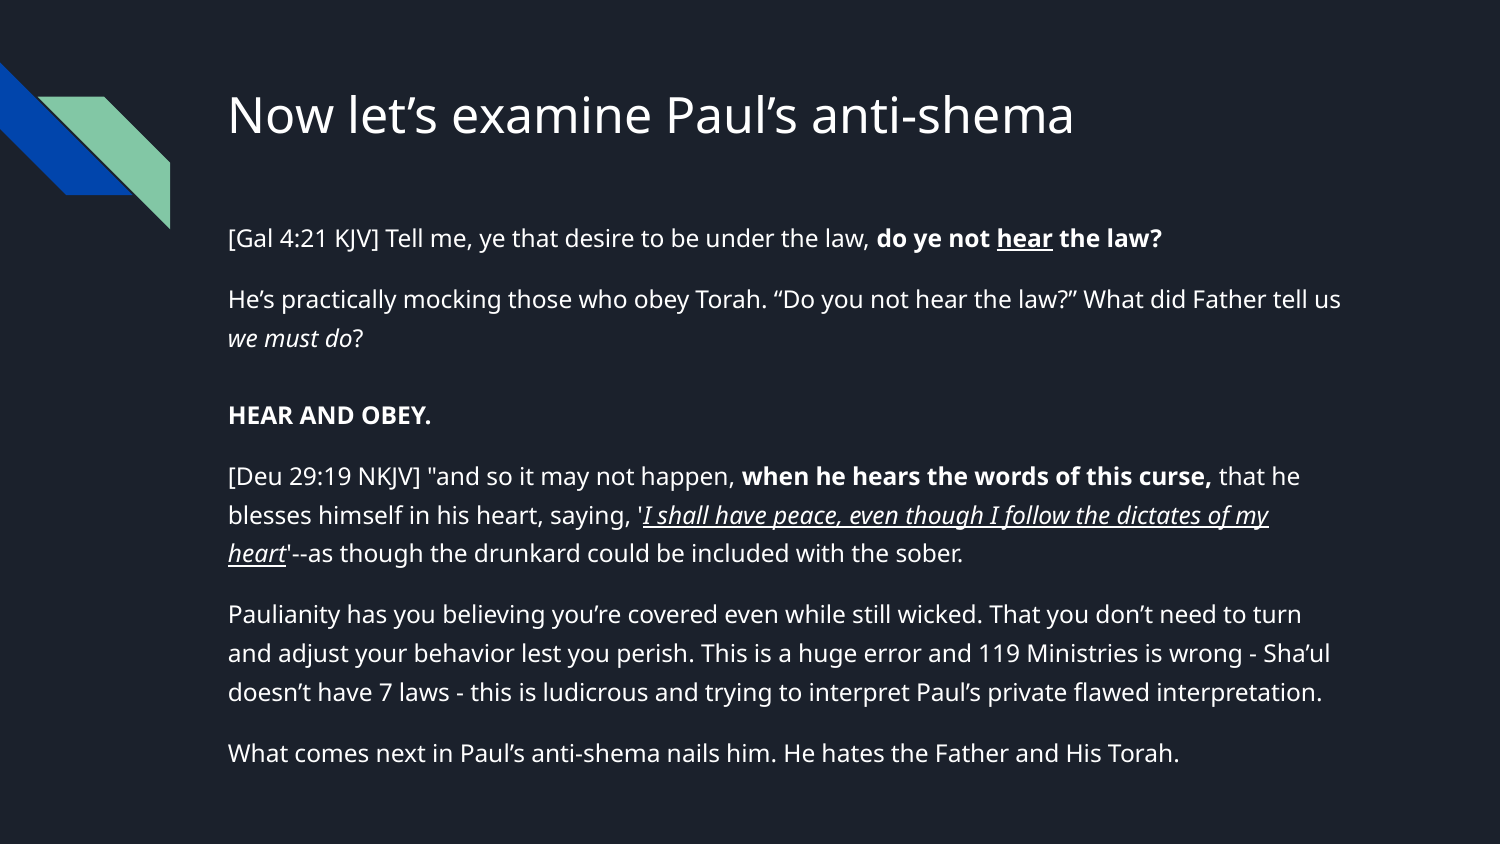

# Now let’s examine Paul’s anti-shema
[Gal 4:21 KJV] Tell me, ye that desire to be under the law, do ye not hear the law?
He’s practically mocking those who obey Torah. “Do you not hear the law?” What did Father tell us we must do?
HEAR AND OBEY.
[Deu 29:19 NKJV] "and so it may not happen, when he hears the words of this curse, that he blesses himself in his heart, saying, 'I shall have peace, even though I follow the dictates of my heart'--as though the drunkard could be included with the sober.
Paulianity has you believing you’re covered even while still wicked. That you don’t need to turn and adjust your behavior lest you perish. This is a huge error and 119 Ministries is wrong - Sha’ul doesn’t have 7 laws - this is ludicrous and trying to interpret Paul’s private flawed interpretation.
What comes next in Paul’s anti-shema nails him. He hates the Father and His Torah.